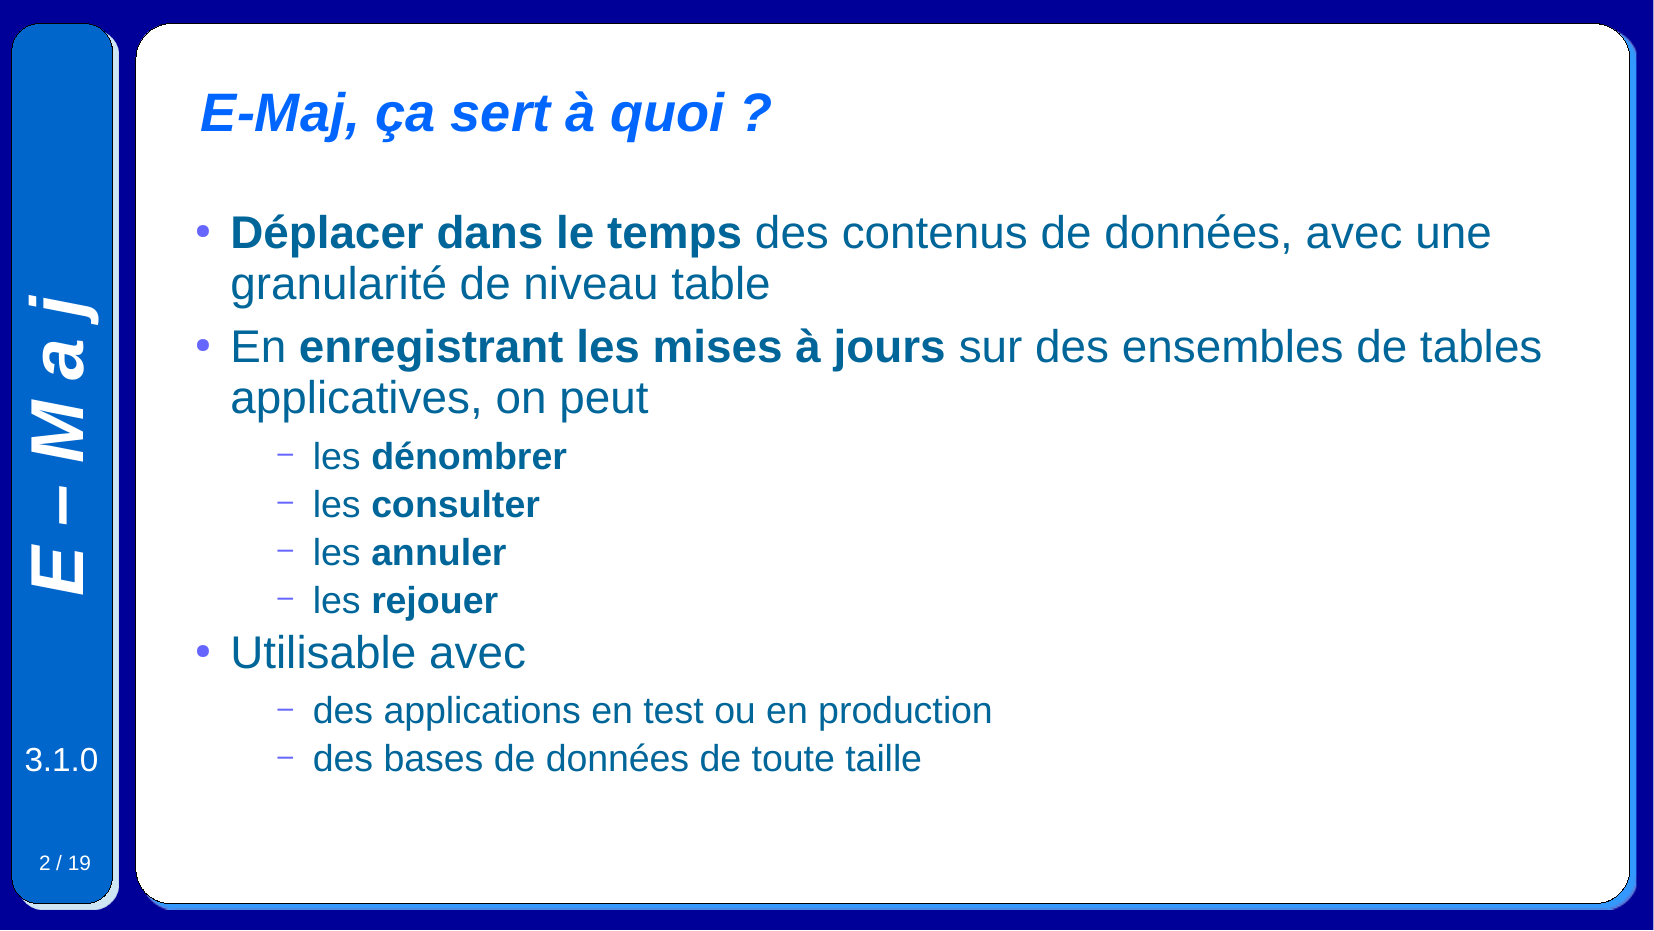

# E-Maj, ça sert à quoi ?
Déplacer dans le temps des contenus de données, avec une granularité de niveau table
En enregistrant les mises à jours sur des ensembles de tables applicatives, on peut
les dénombrer
les consulter
les annuler
les rejouer
Utilisable avec
des applications en test ou en production
des bases de données de toute taille